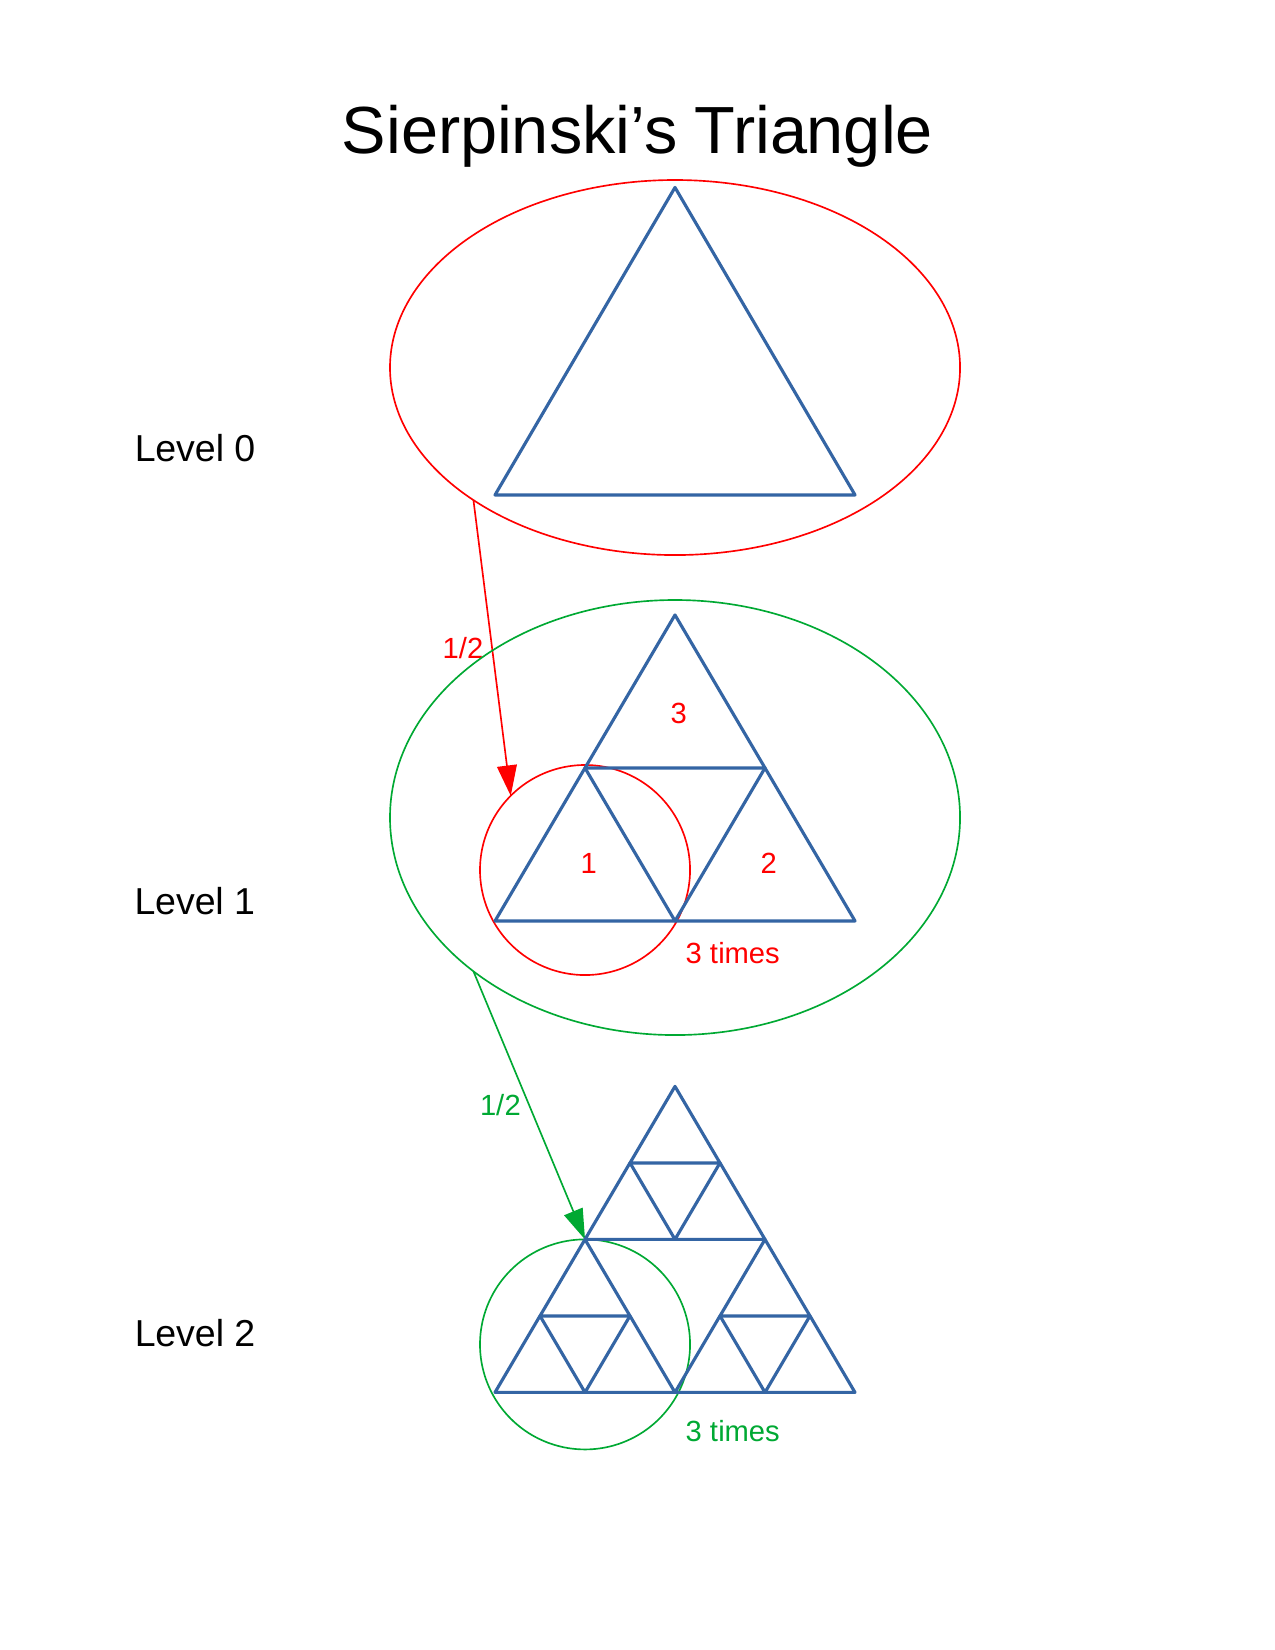

# Sierpinski’s Triangle
Level 0
3
1
2
Level 1
3 times
Level 2
3 times